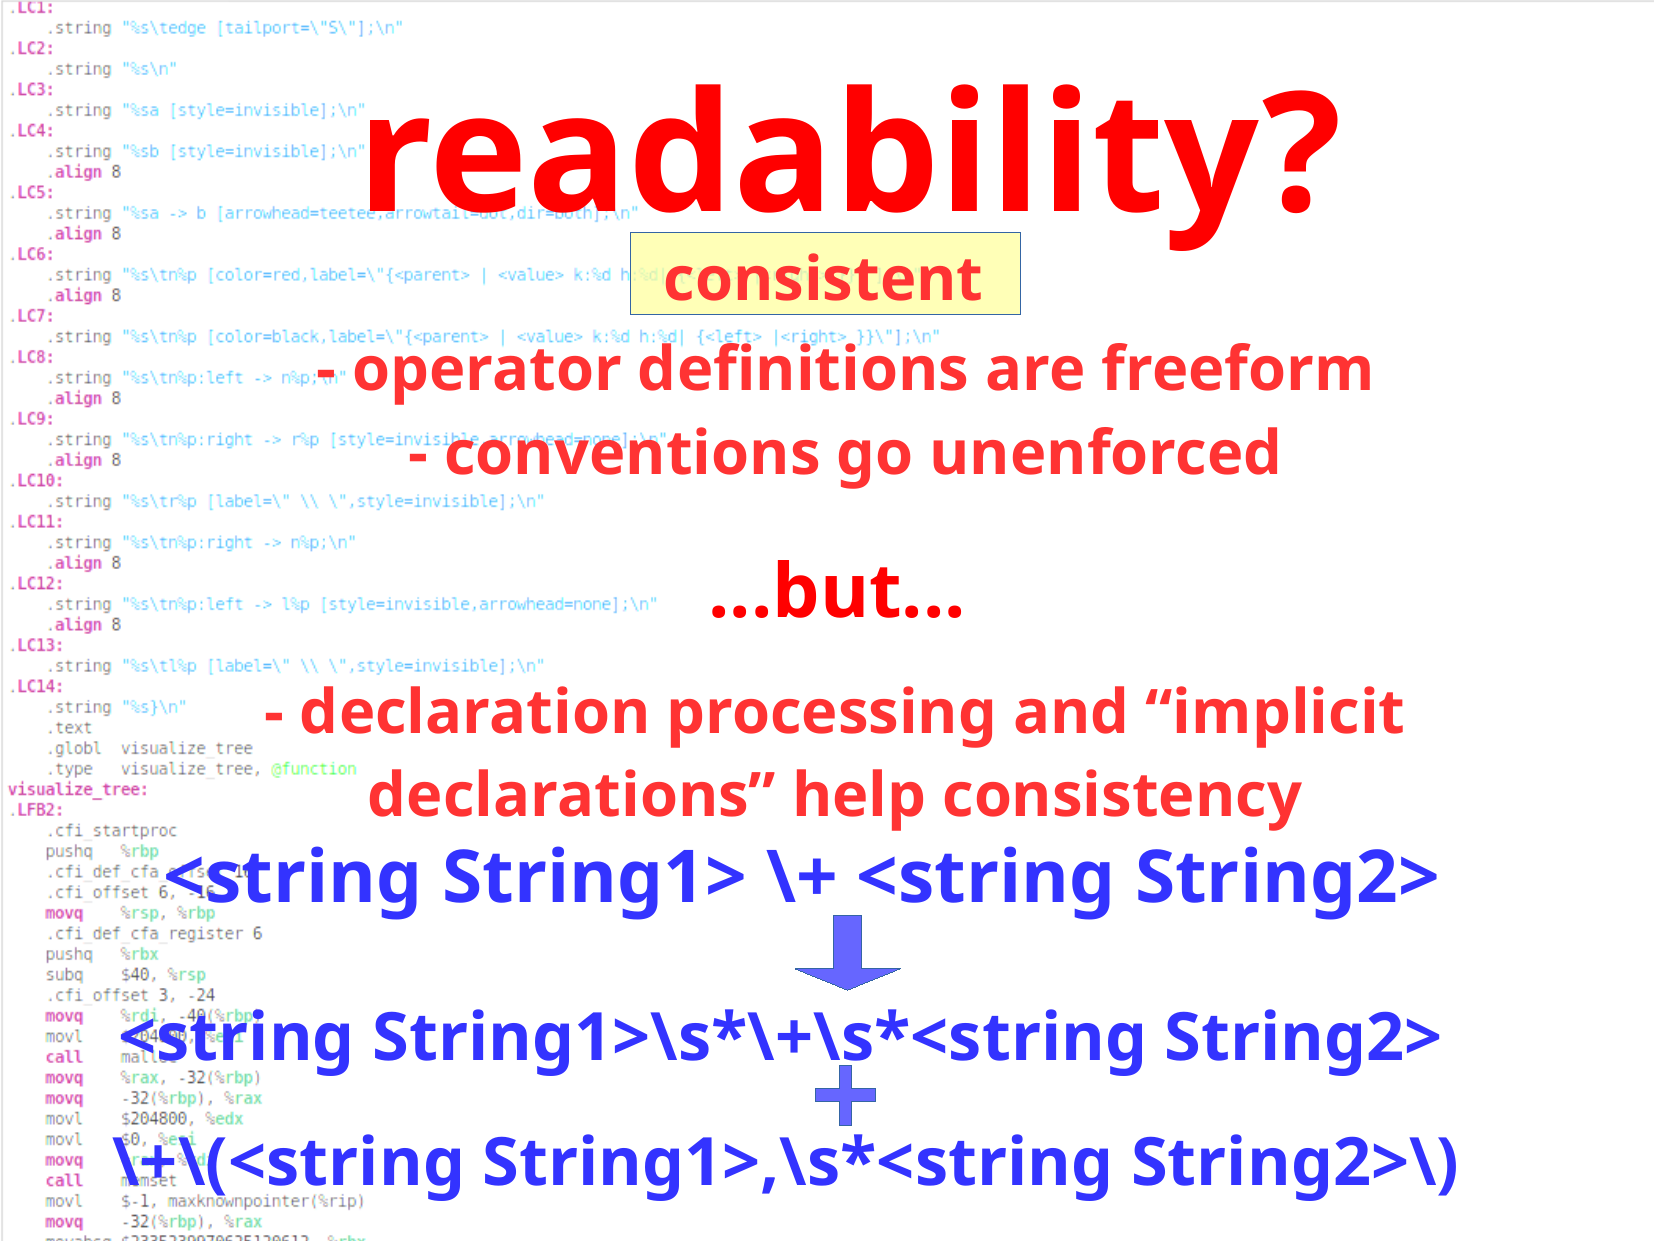

readability?
consistent
- operator definitions are freeform
- conventions go unenforced
...but...
- declaration processing and “implicit declarations” help consistency
<string String1> \+ <string String2>
<string String1>\s*\+\s*<string String2>
\+\(<string String1>,\s*<string String2>\)